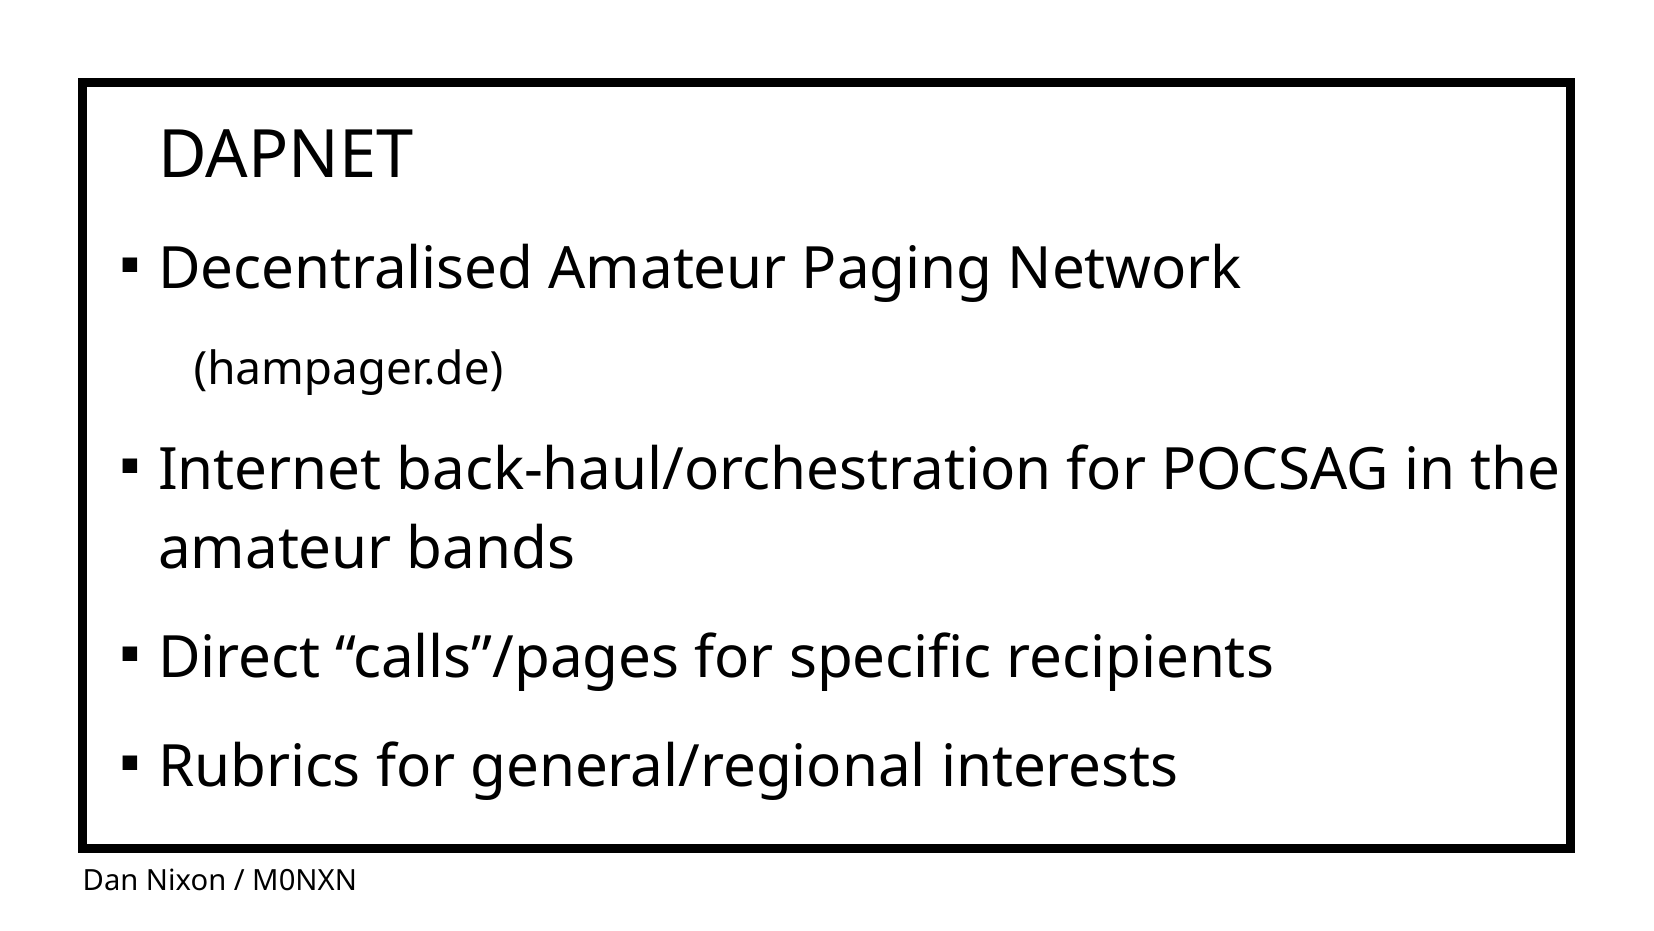

# DAPNET
Decentralised Amateur Paging Network
(hampager.de)
Internet back-haul/orchestration for POCSAG in the amateur bands
Direct “calls”/pages for specific recipients
Rubrics for general/regional interests